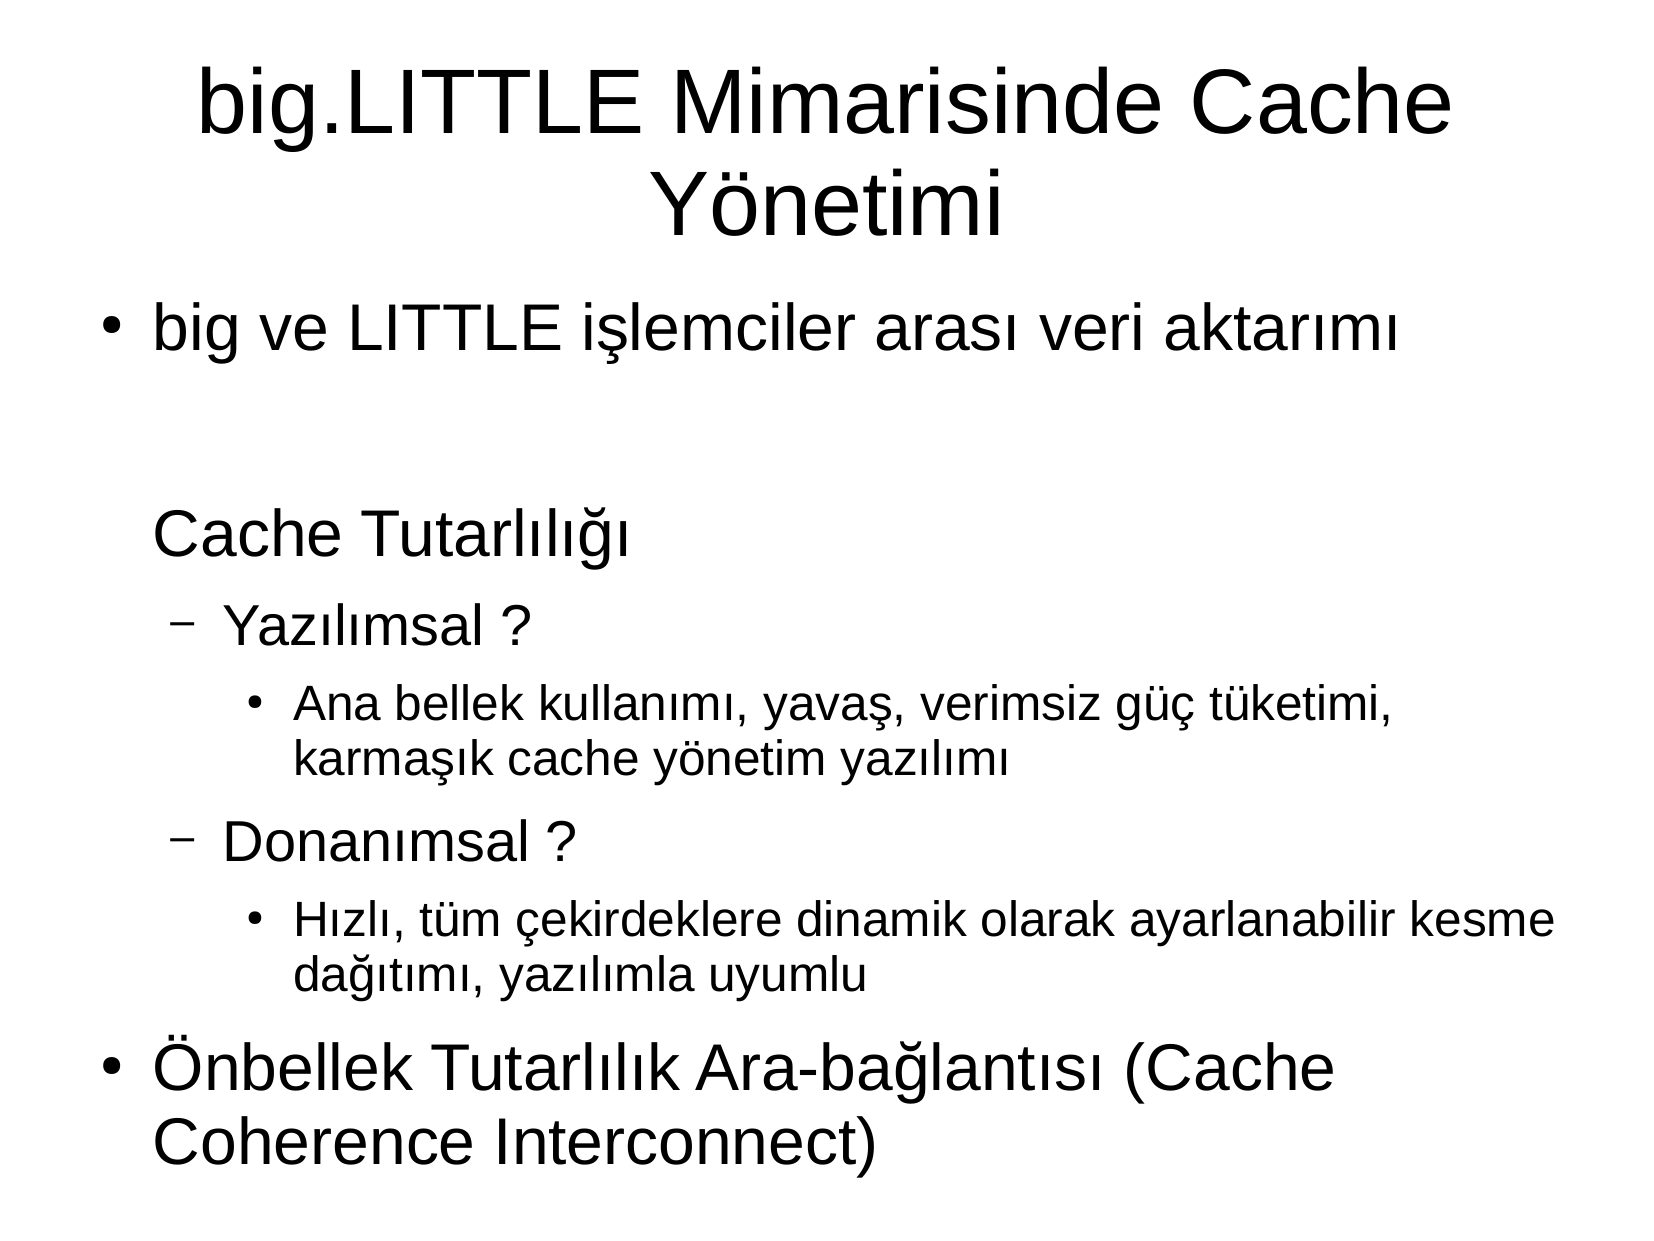

# big.LITTLE Mimarisinde Cache Yönetimi
big ve LITTLE işlemciler arası veri aktarımı
Cache Tutarlılığı
Yazılımsal ?
Ana bellek kullanımı, yavaş, verimsiz güç tüketimi, karmaşık cache yönetim yazılımı
Donanımsal ?
Hızlı, tüm çekirdeklere dinamik olarak ayarlanabilir kesme dağıtımı, yazılımla uyumlu
Önbellek Tutarlılık Ara-bağlantısı (Cache Coherence Interconnect)